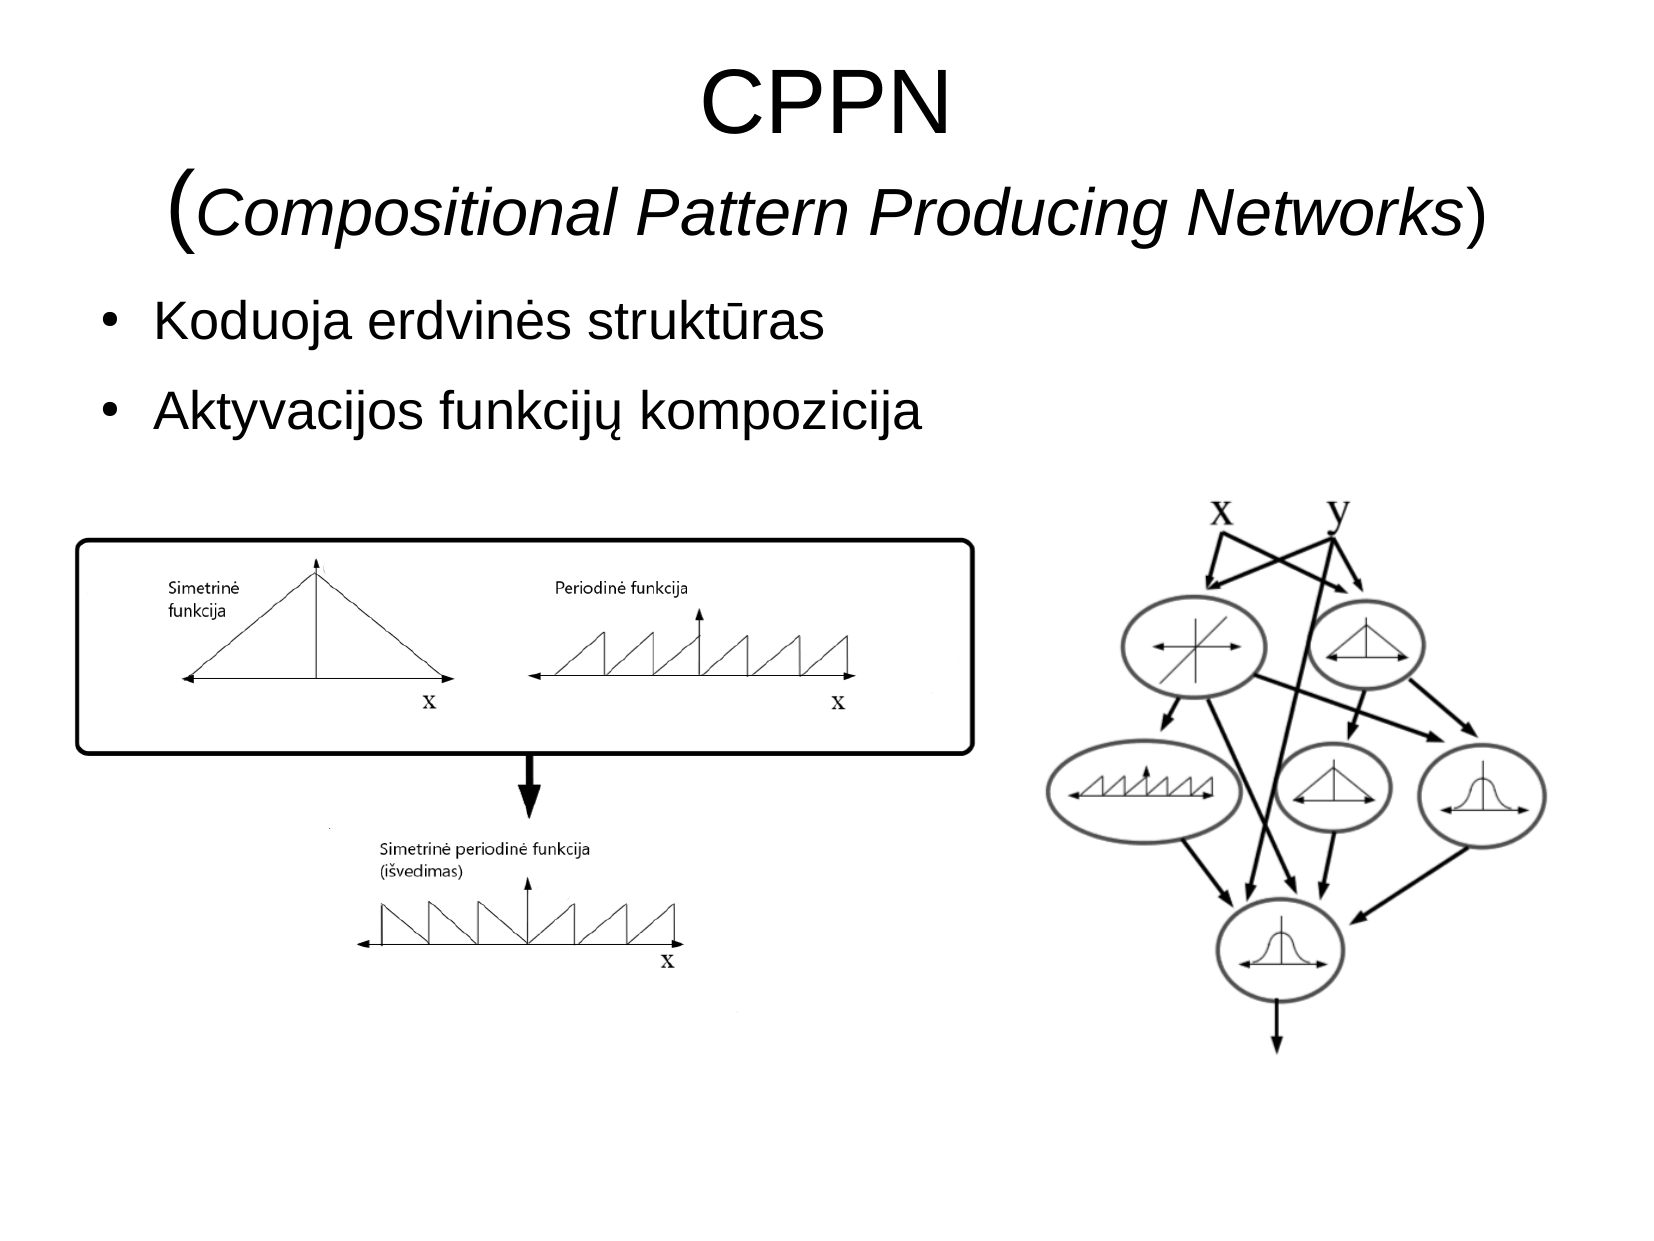

# CPPN (Compositional Pattern Producing Networks)
Koduoja erdvinės struktūras
Aktyvacijos funkcijų kompozicija